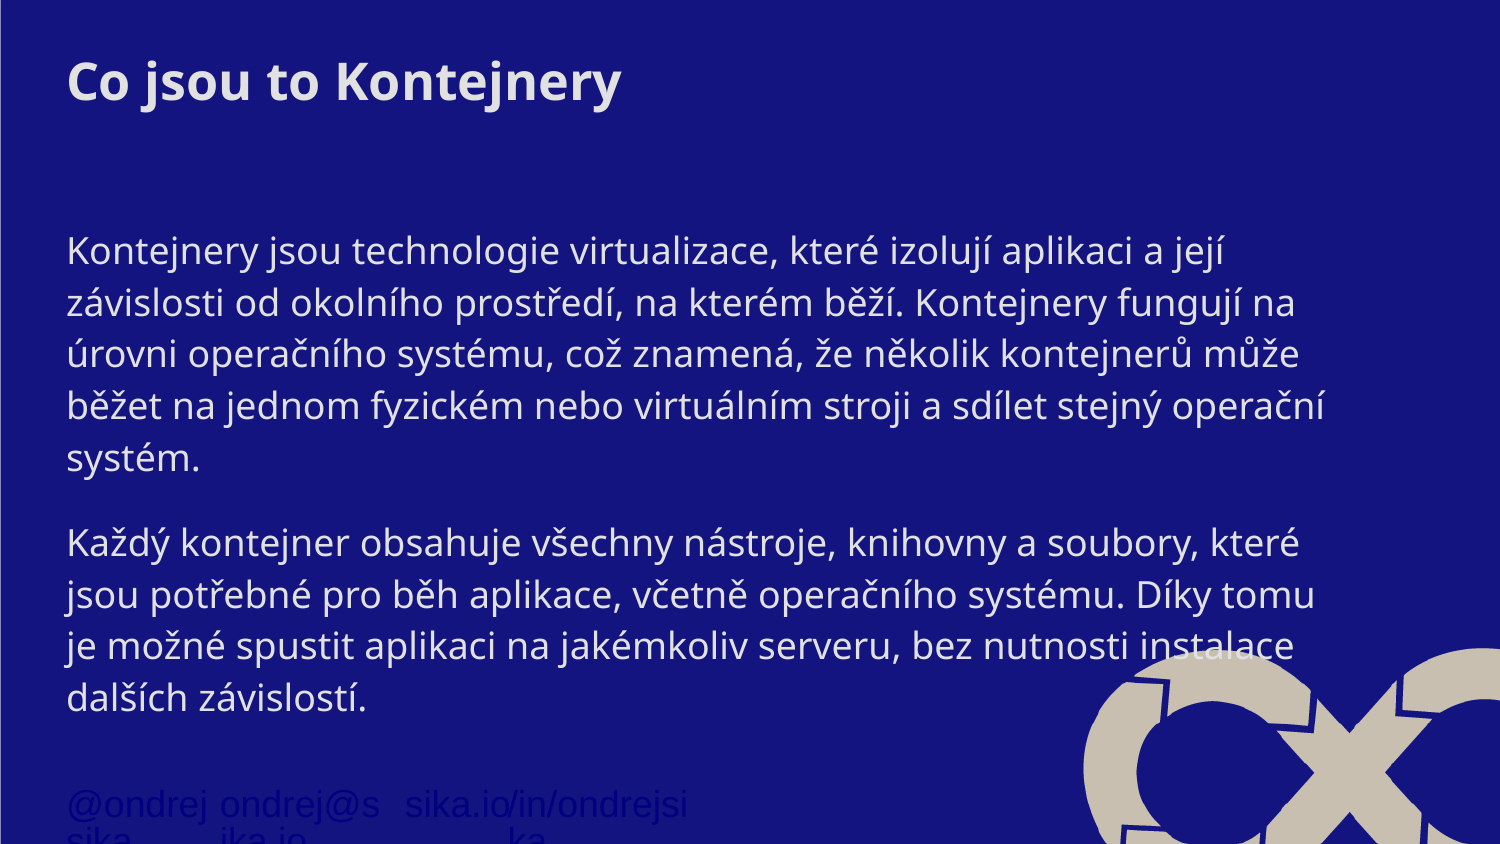

# Co jsou to Kontejnery
Kontejnery jsou technologie virtualizace, které izolují aplikaci a její závislosti od okolního prostředí, na kterém běží. Kontejnery fungují na úrovni operačního systému, což znamená, že několik kontejnerů může běžet na jednom fyzickém nebo virtuálním stroji a sdílet stejný operační systém.
Každý kontejner obsahuje všechny nástroje, knihovny a soubory, které jsou potřebné pro běh aplikace, včetně operačního systému. Díky tomu je možné spustit aplikaci na jakémkoliv serveru, bez nutnosti instalace dalších závislostí.